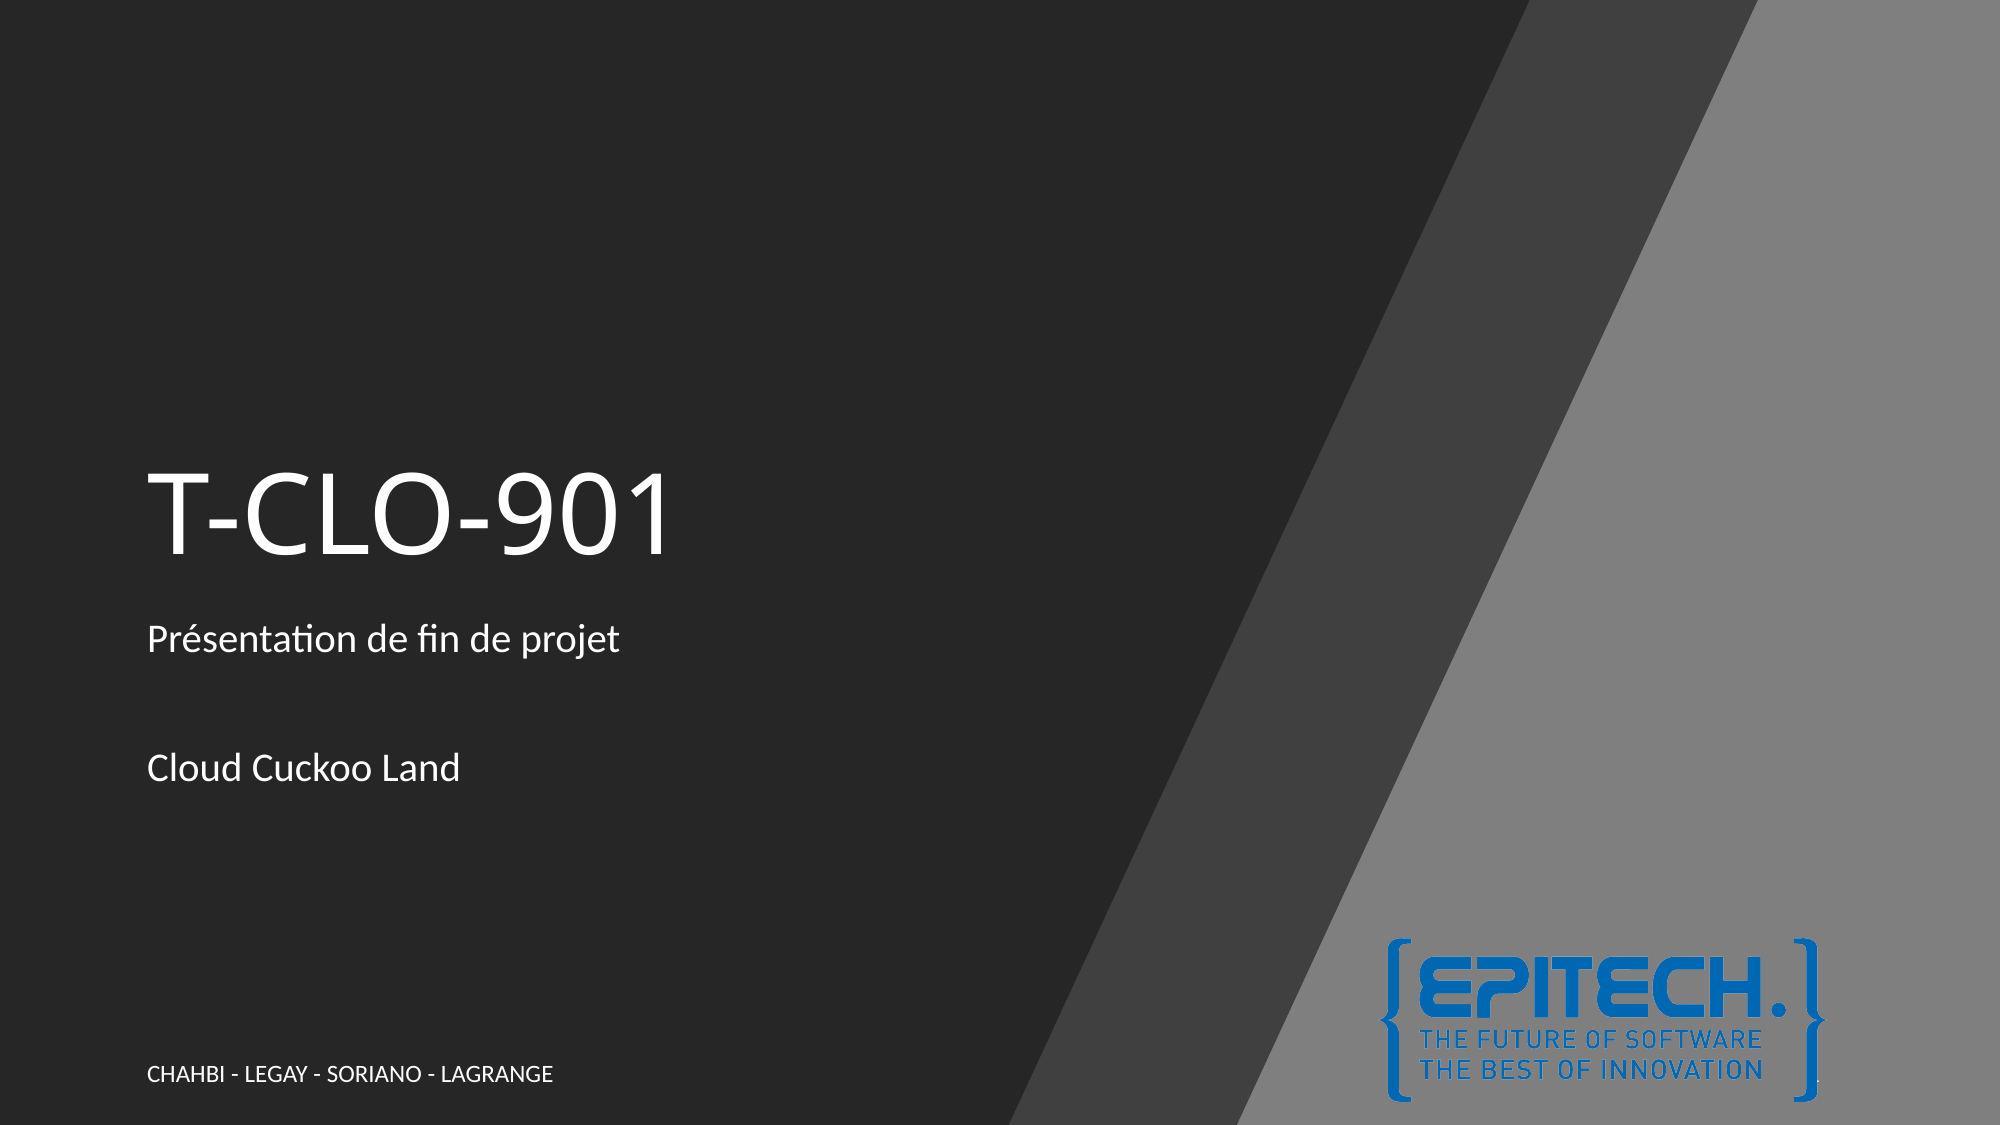

# T-CLO-901
Présentation de fin de projet
Cloud Cuckoo Land
CHAHBI - LEGAY - SORIANO - LAGRANGE
1